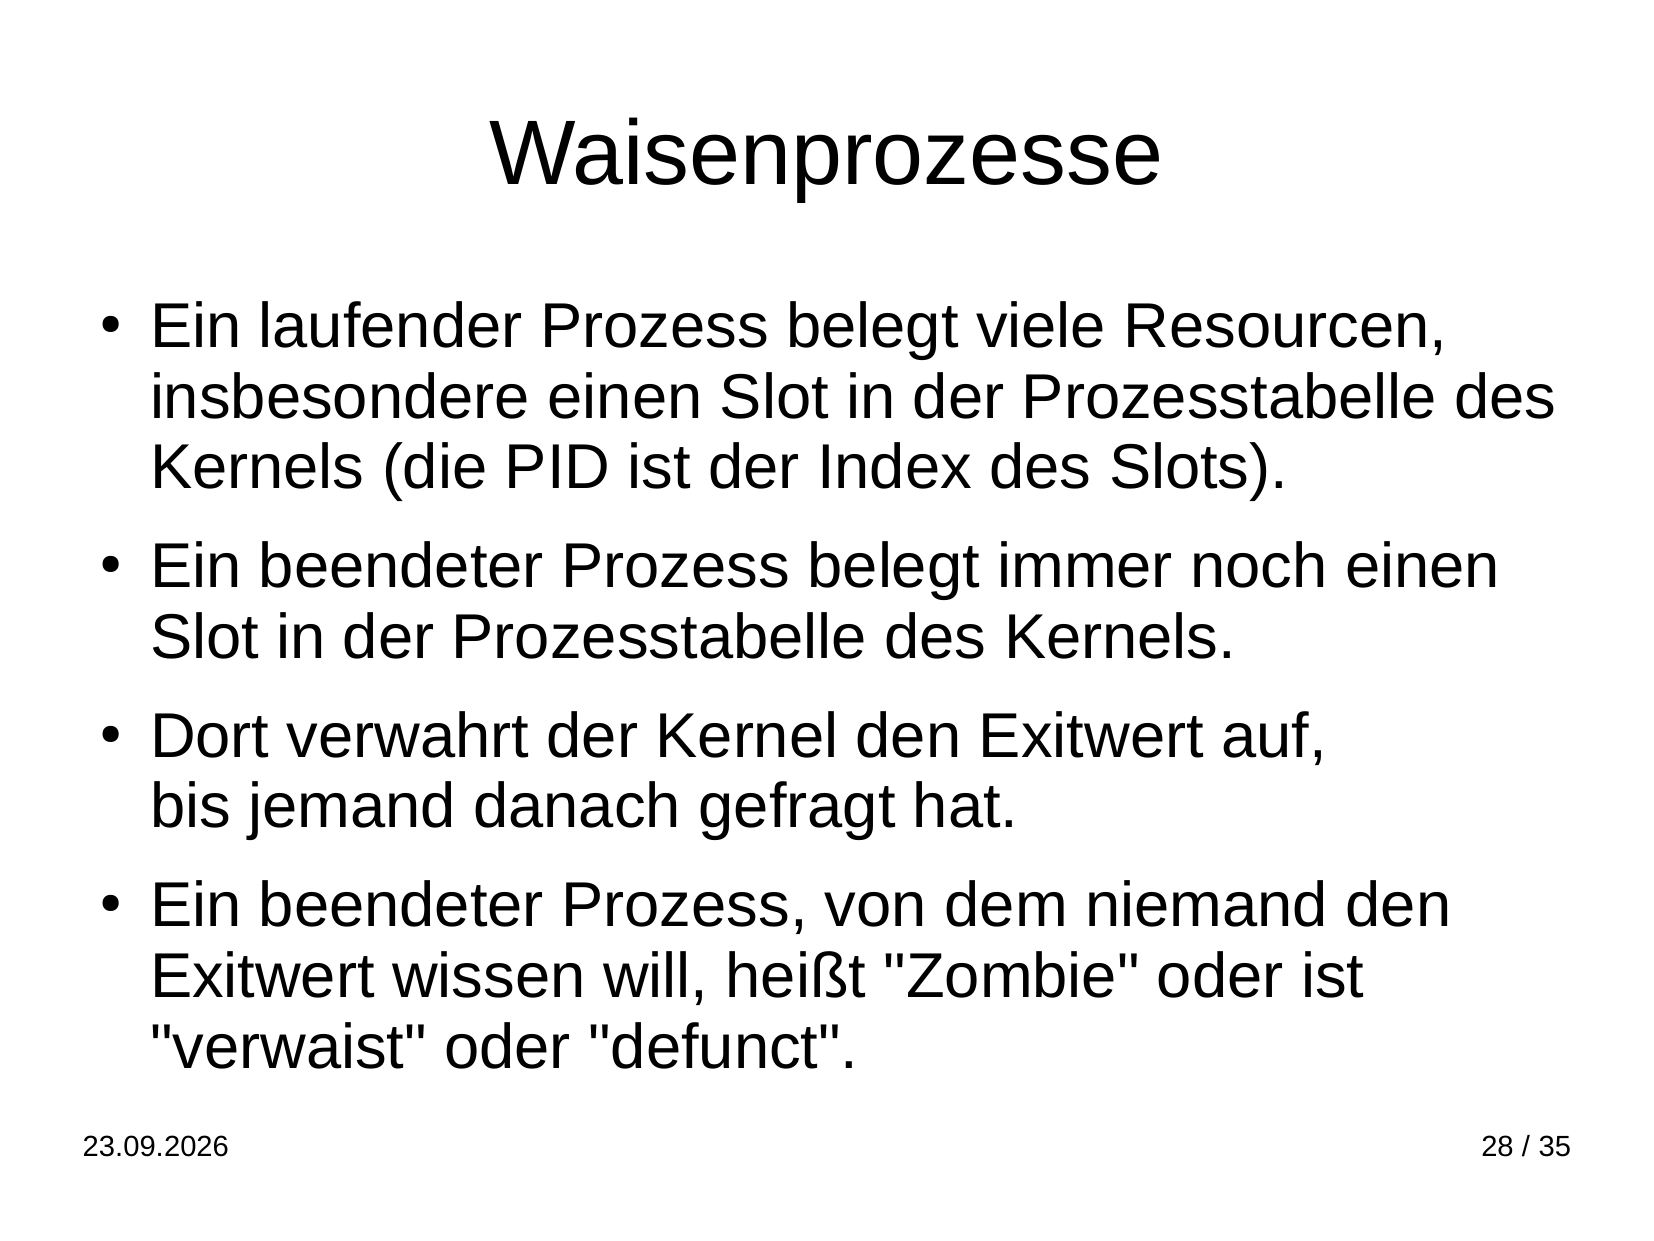

# Waisenprozesse
Ein laufender Prozess belegt viele Resourcen,
insbesondere einen Slot in der Prozesstabelle des Kernels (die PID ist der Index des Slots).
Ein beendeter Prozess belegt immer noch einen Slot in der Prozesstabelle des Kernels.
Dort verwahrt der Kernel den Exitwert auf,
bis jemand danach gefragt hat.
Ein beendeter Prozess, von dem niemand den Exitwert wissen will, heißt "Zombie" oder ist "verwaist" oder "defunct".